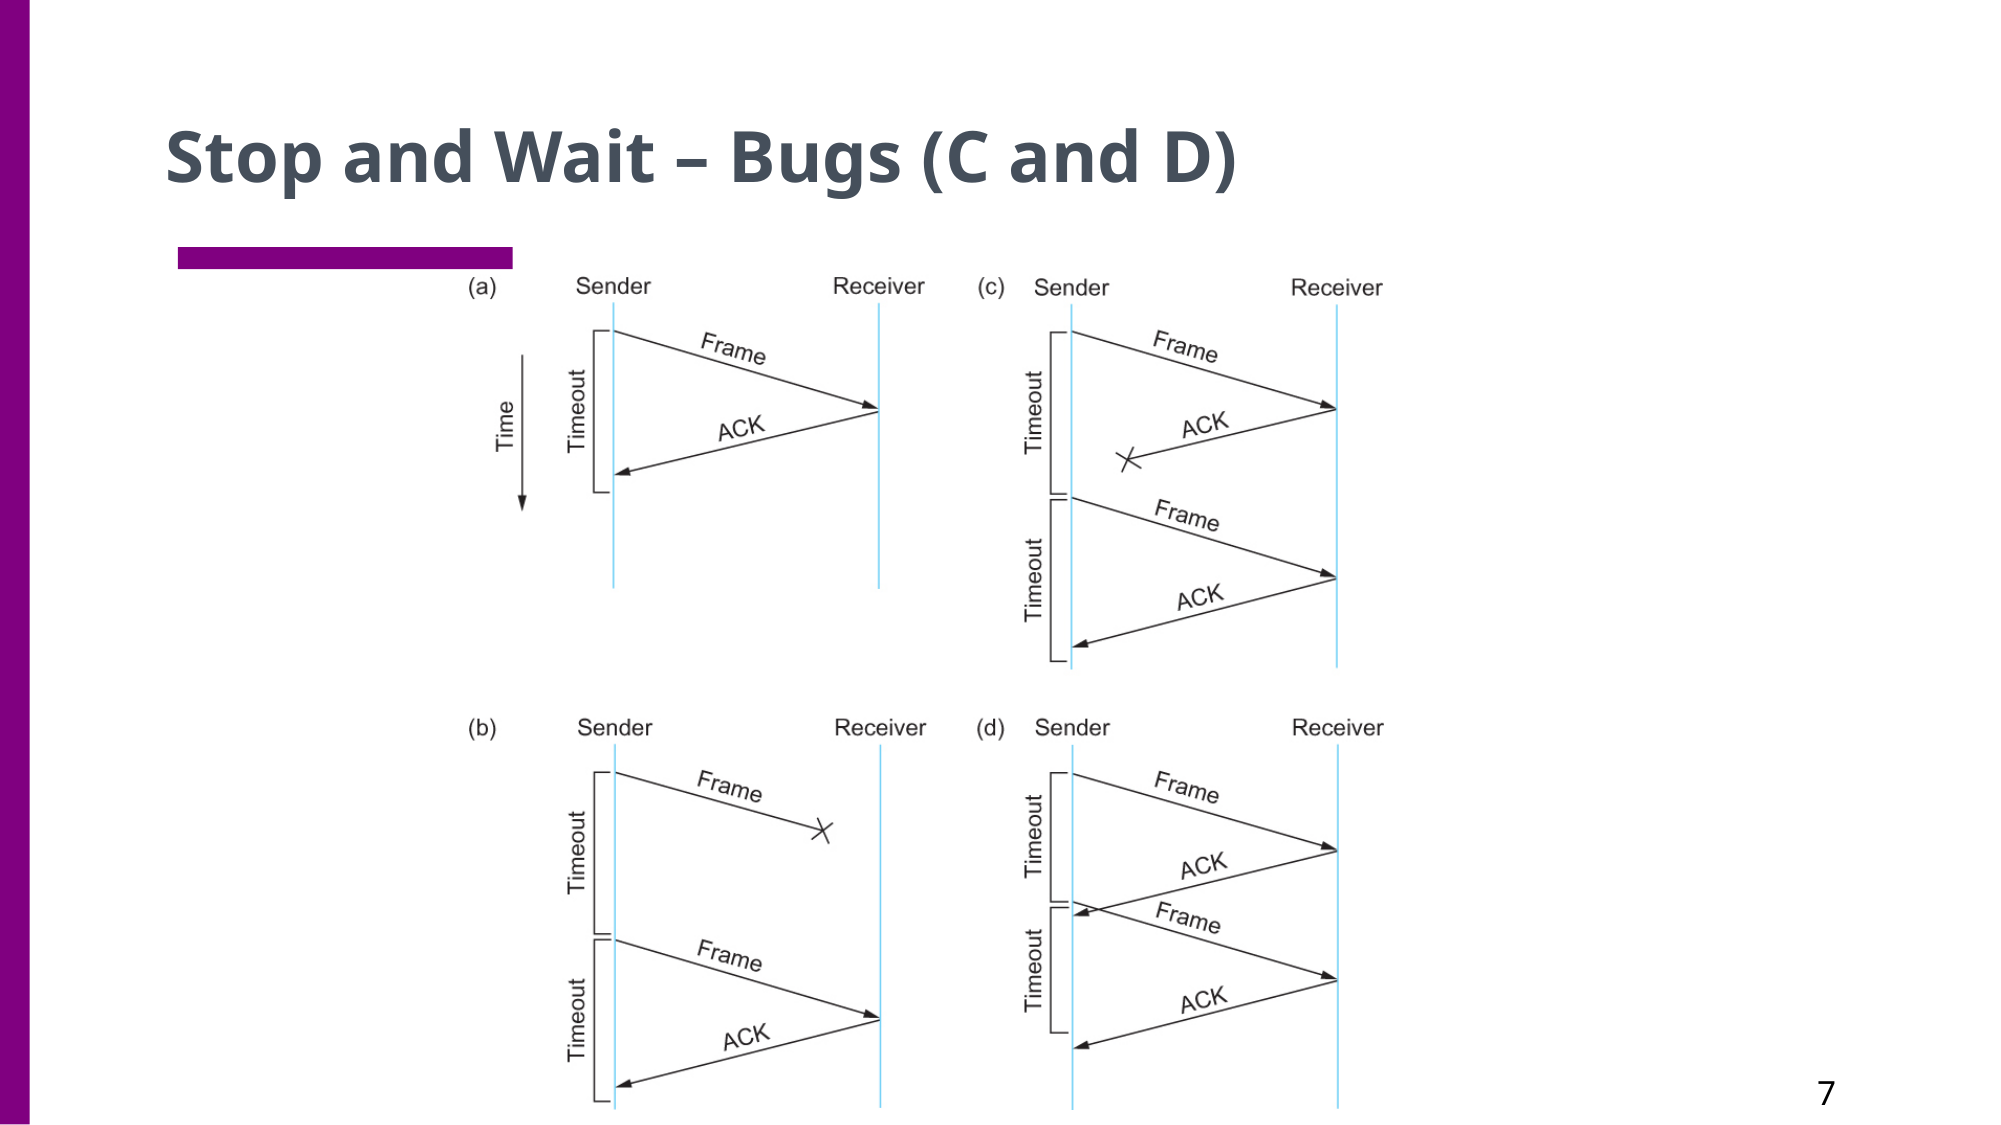

Stop and Wait – Bugs (C and D)